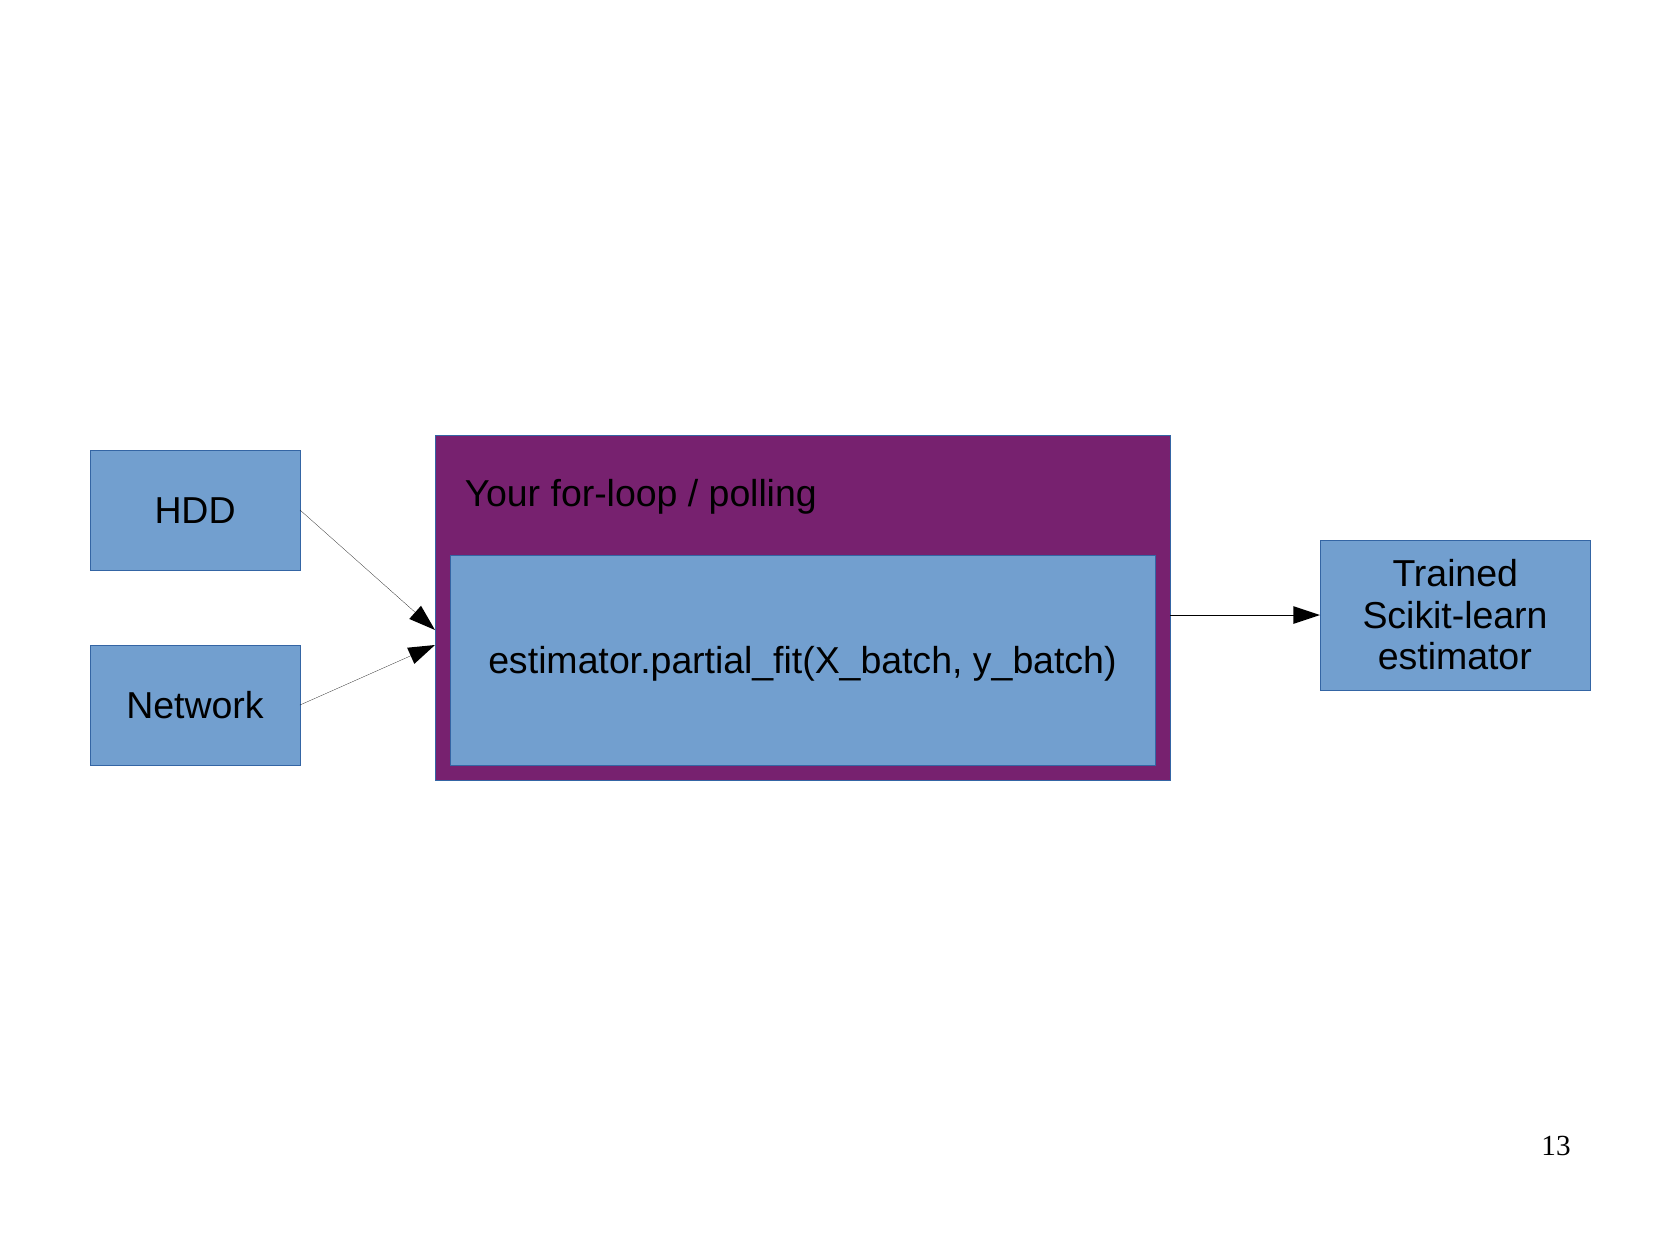

#
HDD
Your for-loop / polling
Trained
Scikit-learn
estimator
estimator.partial_fit(X_batch, y_batch)
Network
13